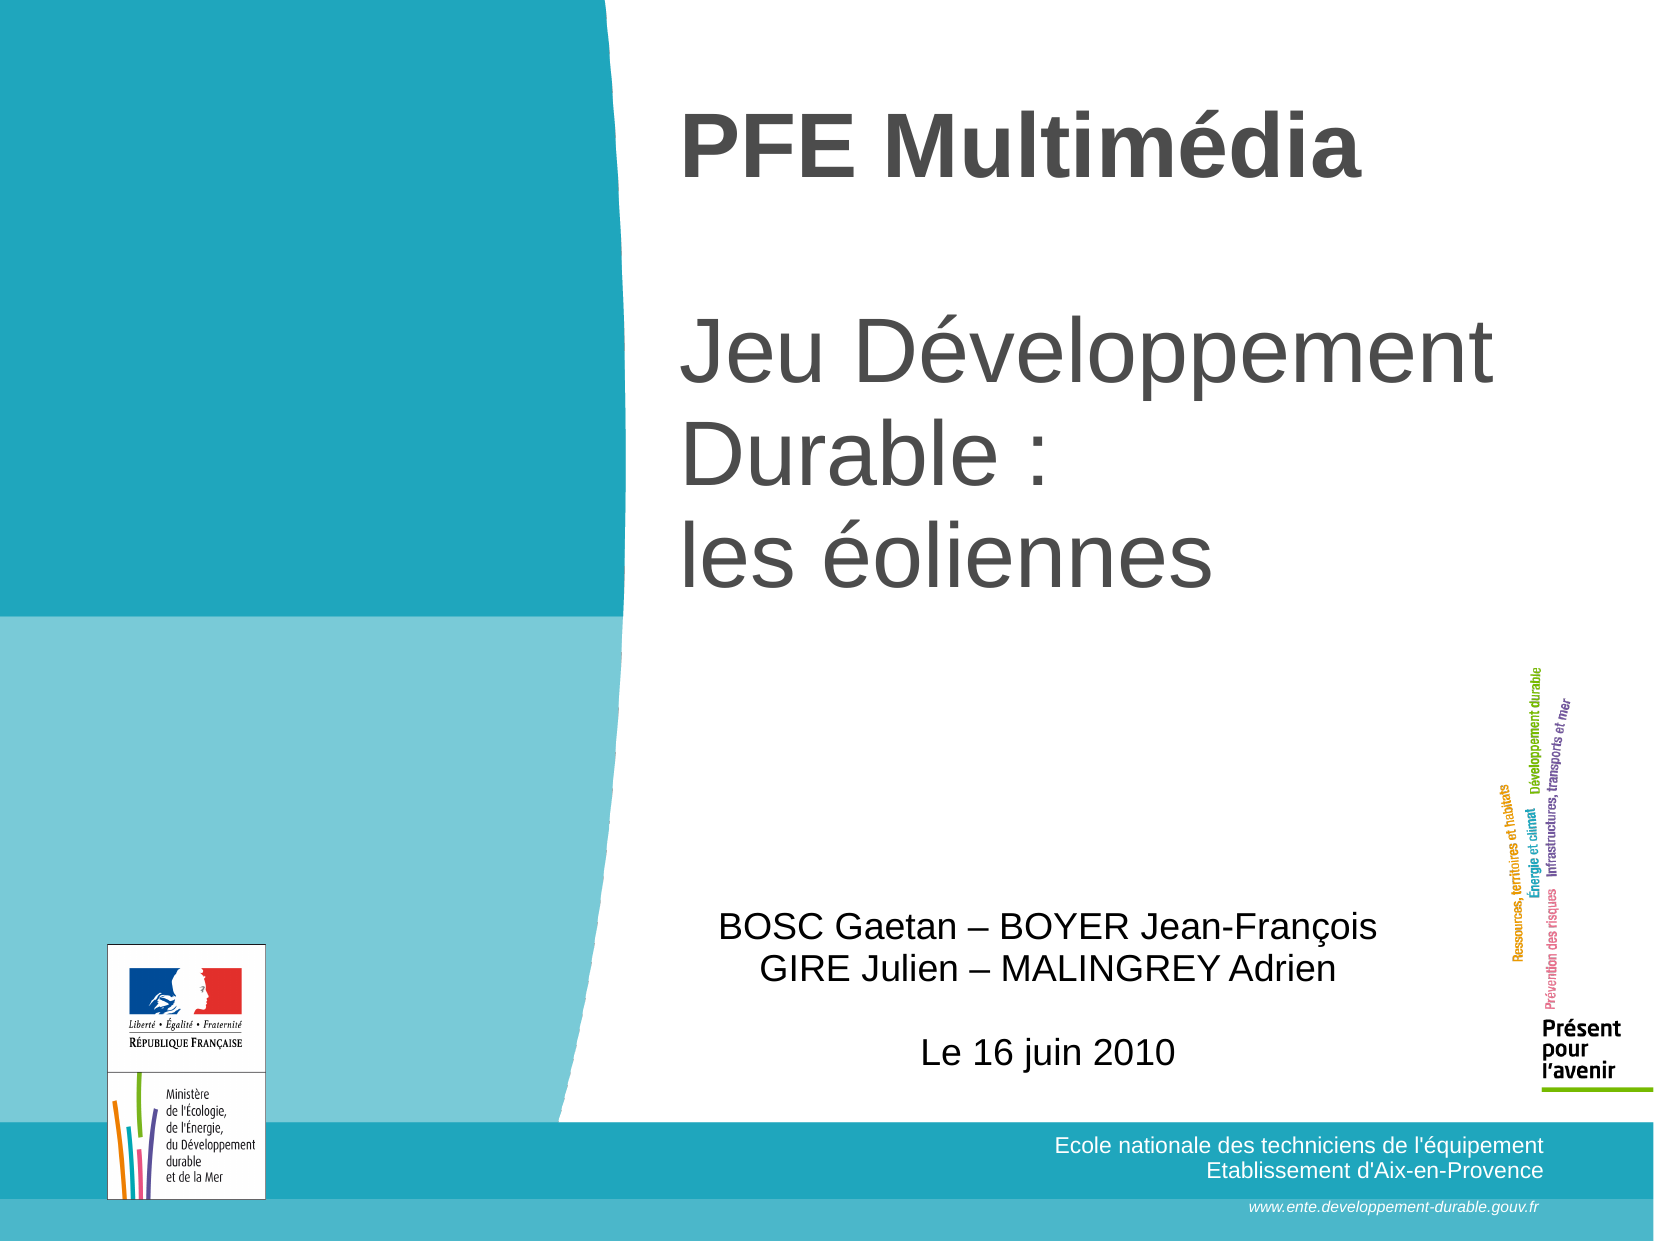

# PFE Multimédia Jeu Développement Durable : les éoliennes
BOSC Gaetan – BOYER Jean-François
GIRE Julien – MALINGREY Adrien
Le 16 juin 2010
Ecole nationale des techniciens de l'équipement
Etablissement d'Aix-en-Provence
www.ente.developpement-durable.gouv.fr